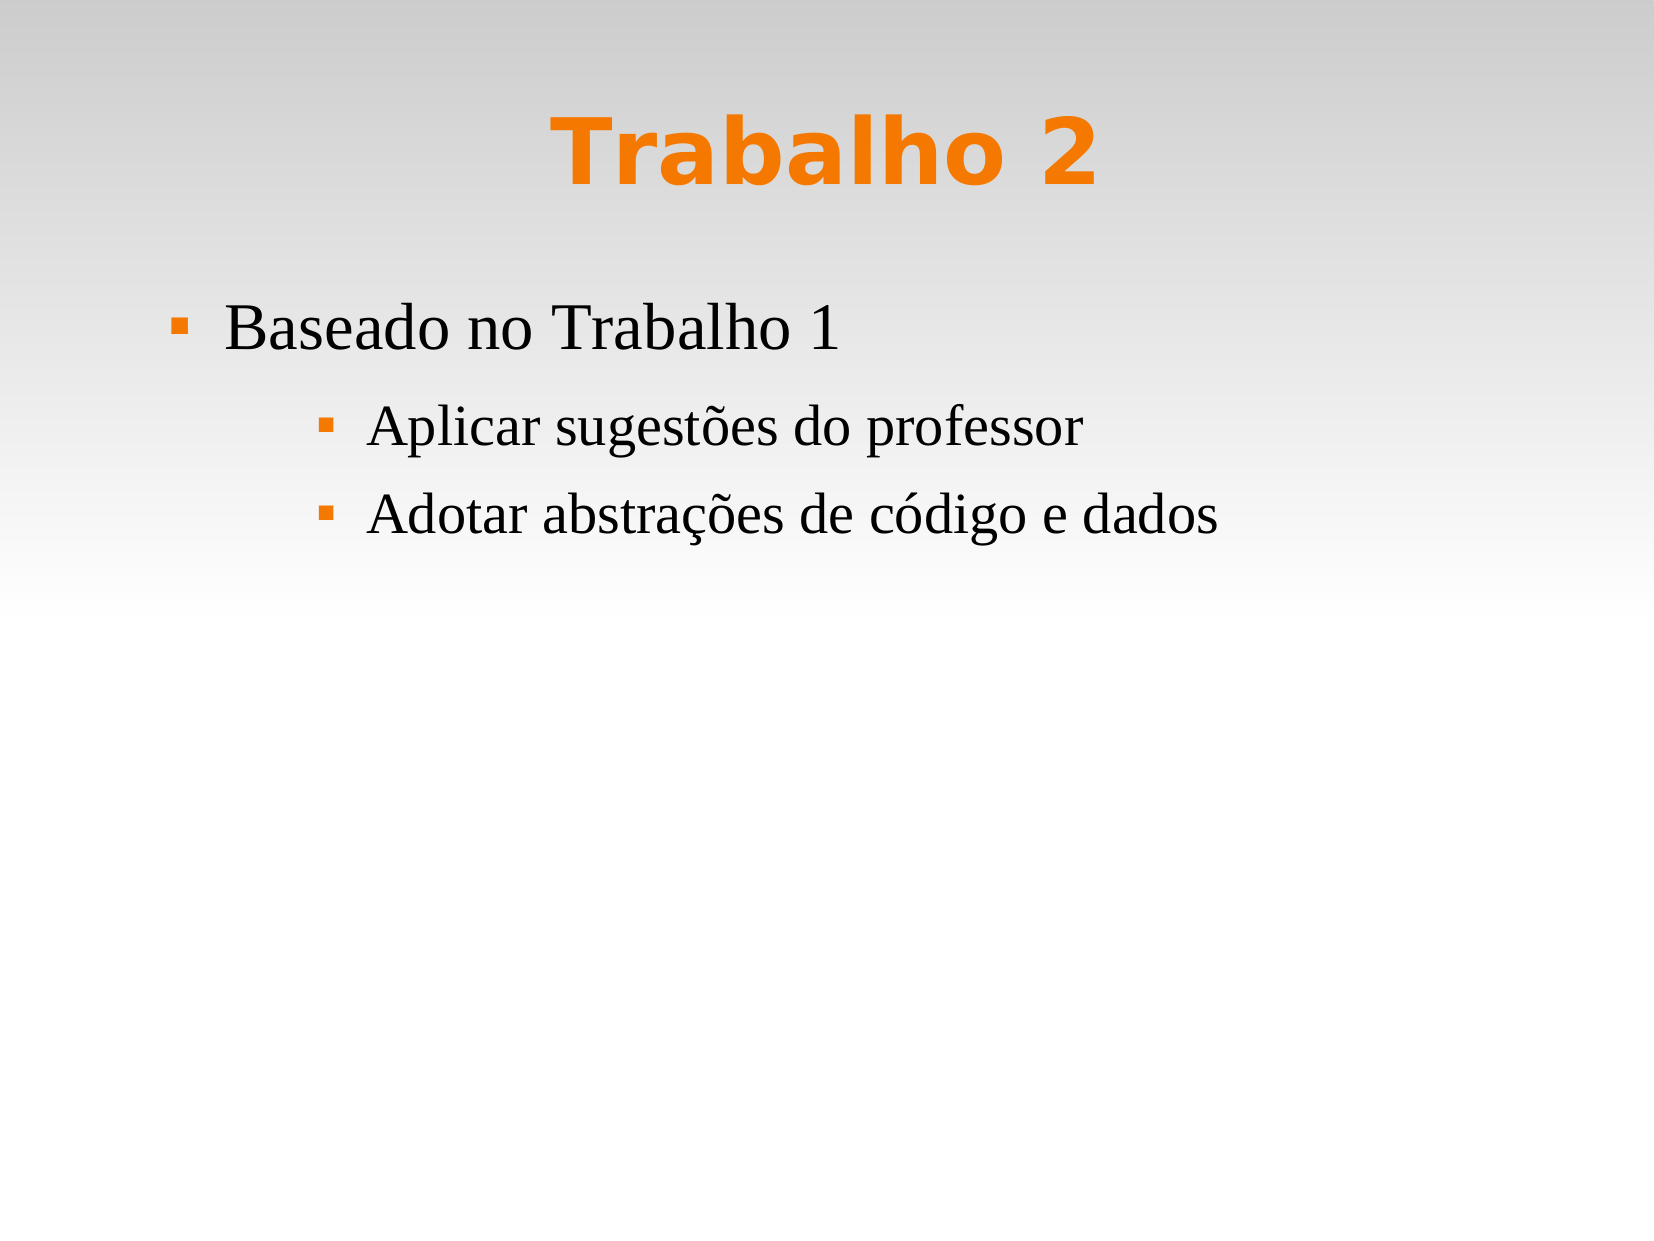

# Trabalho 2
Baseado no Trabalho 1
Aplicar sugestões do professor
Adotar abstrações de código e dados